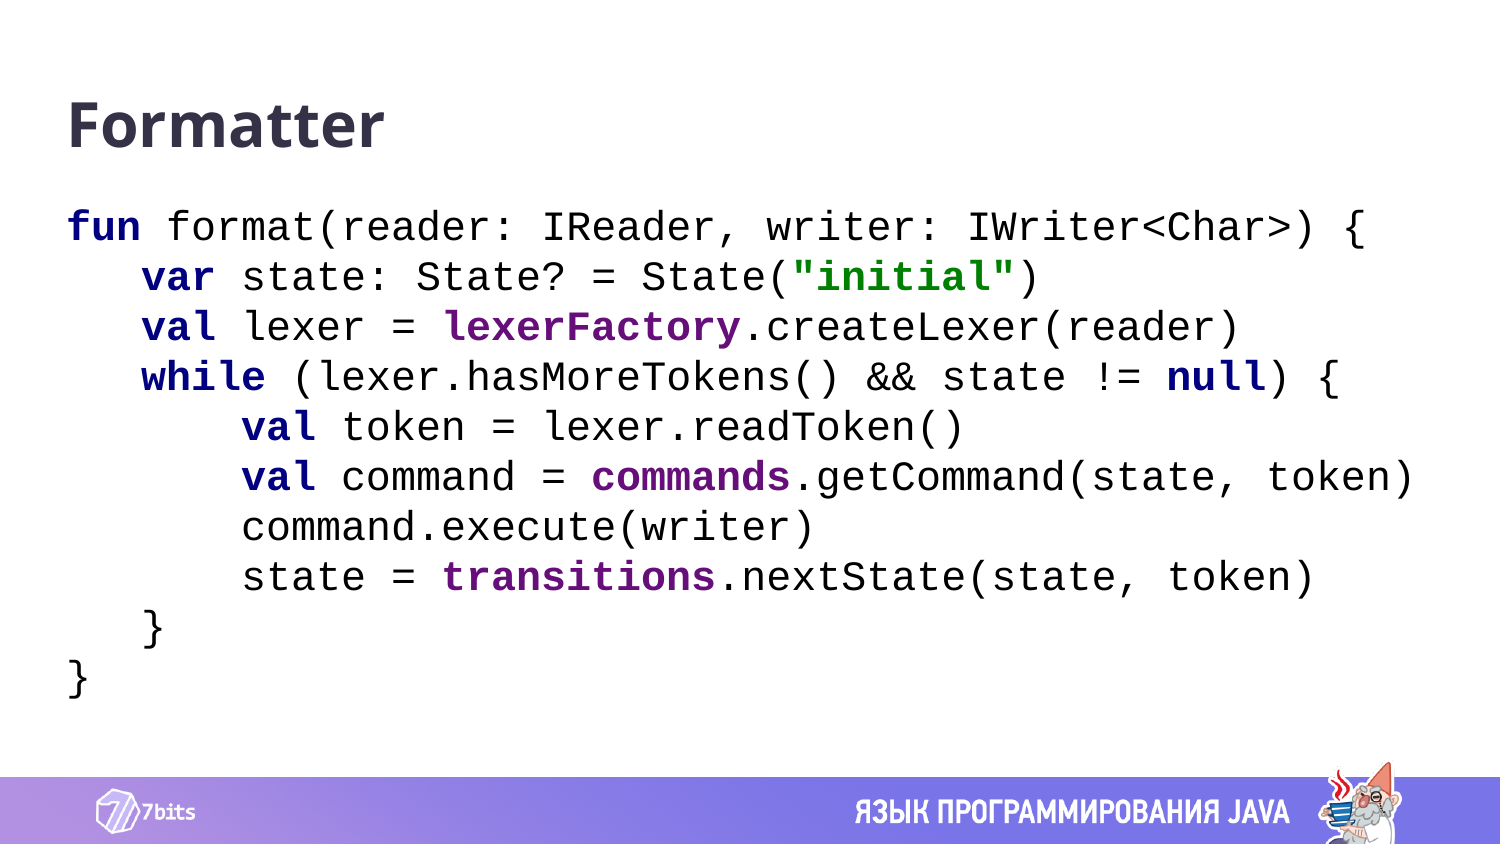

# Formatter
fun format(reader: IReader, writer: IWriter<Char>) {
 var state: State? = State("initial")
 val lexer = lexerFactory.createLexer(reader)
 while (lexer.hasMoreTokens() && state != null) {
 val token = lexer.readToken()
 val command = commands.getCommand(state, token)
 command.execute(writer)
 state = transitions.nextState(state, token)
 }
}